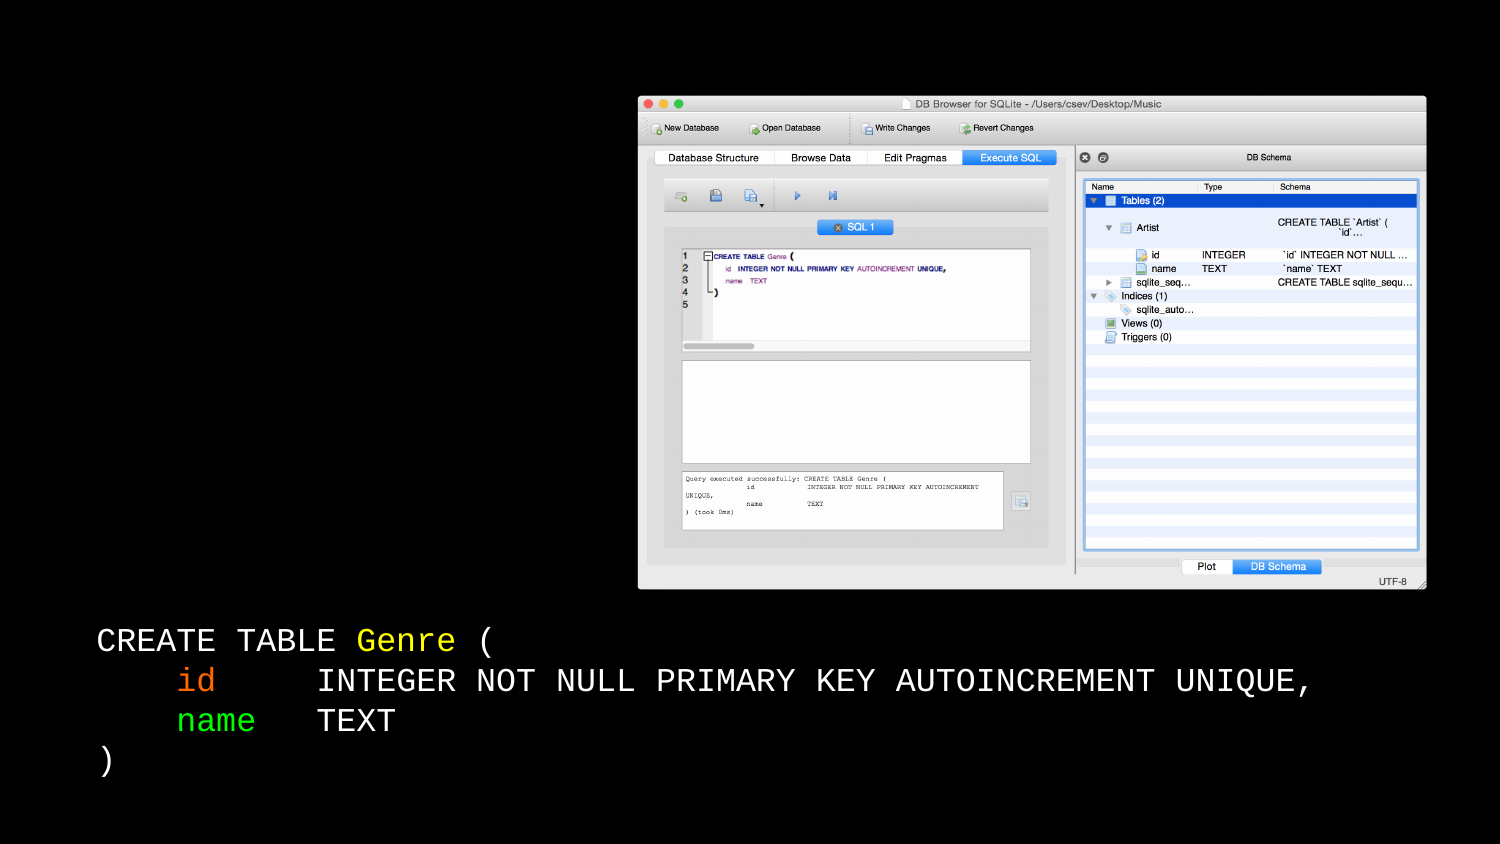

CREATE TABLE Genre (
 id INTEGER NOT NULL PRIMARY KEY AUTOINCREMENT UNIQUE,
 name TEXT
)